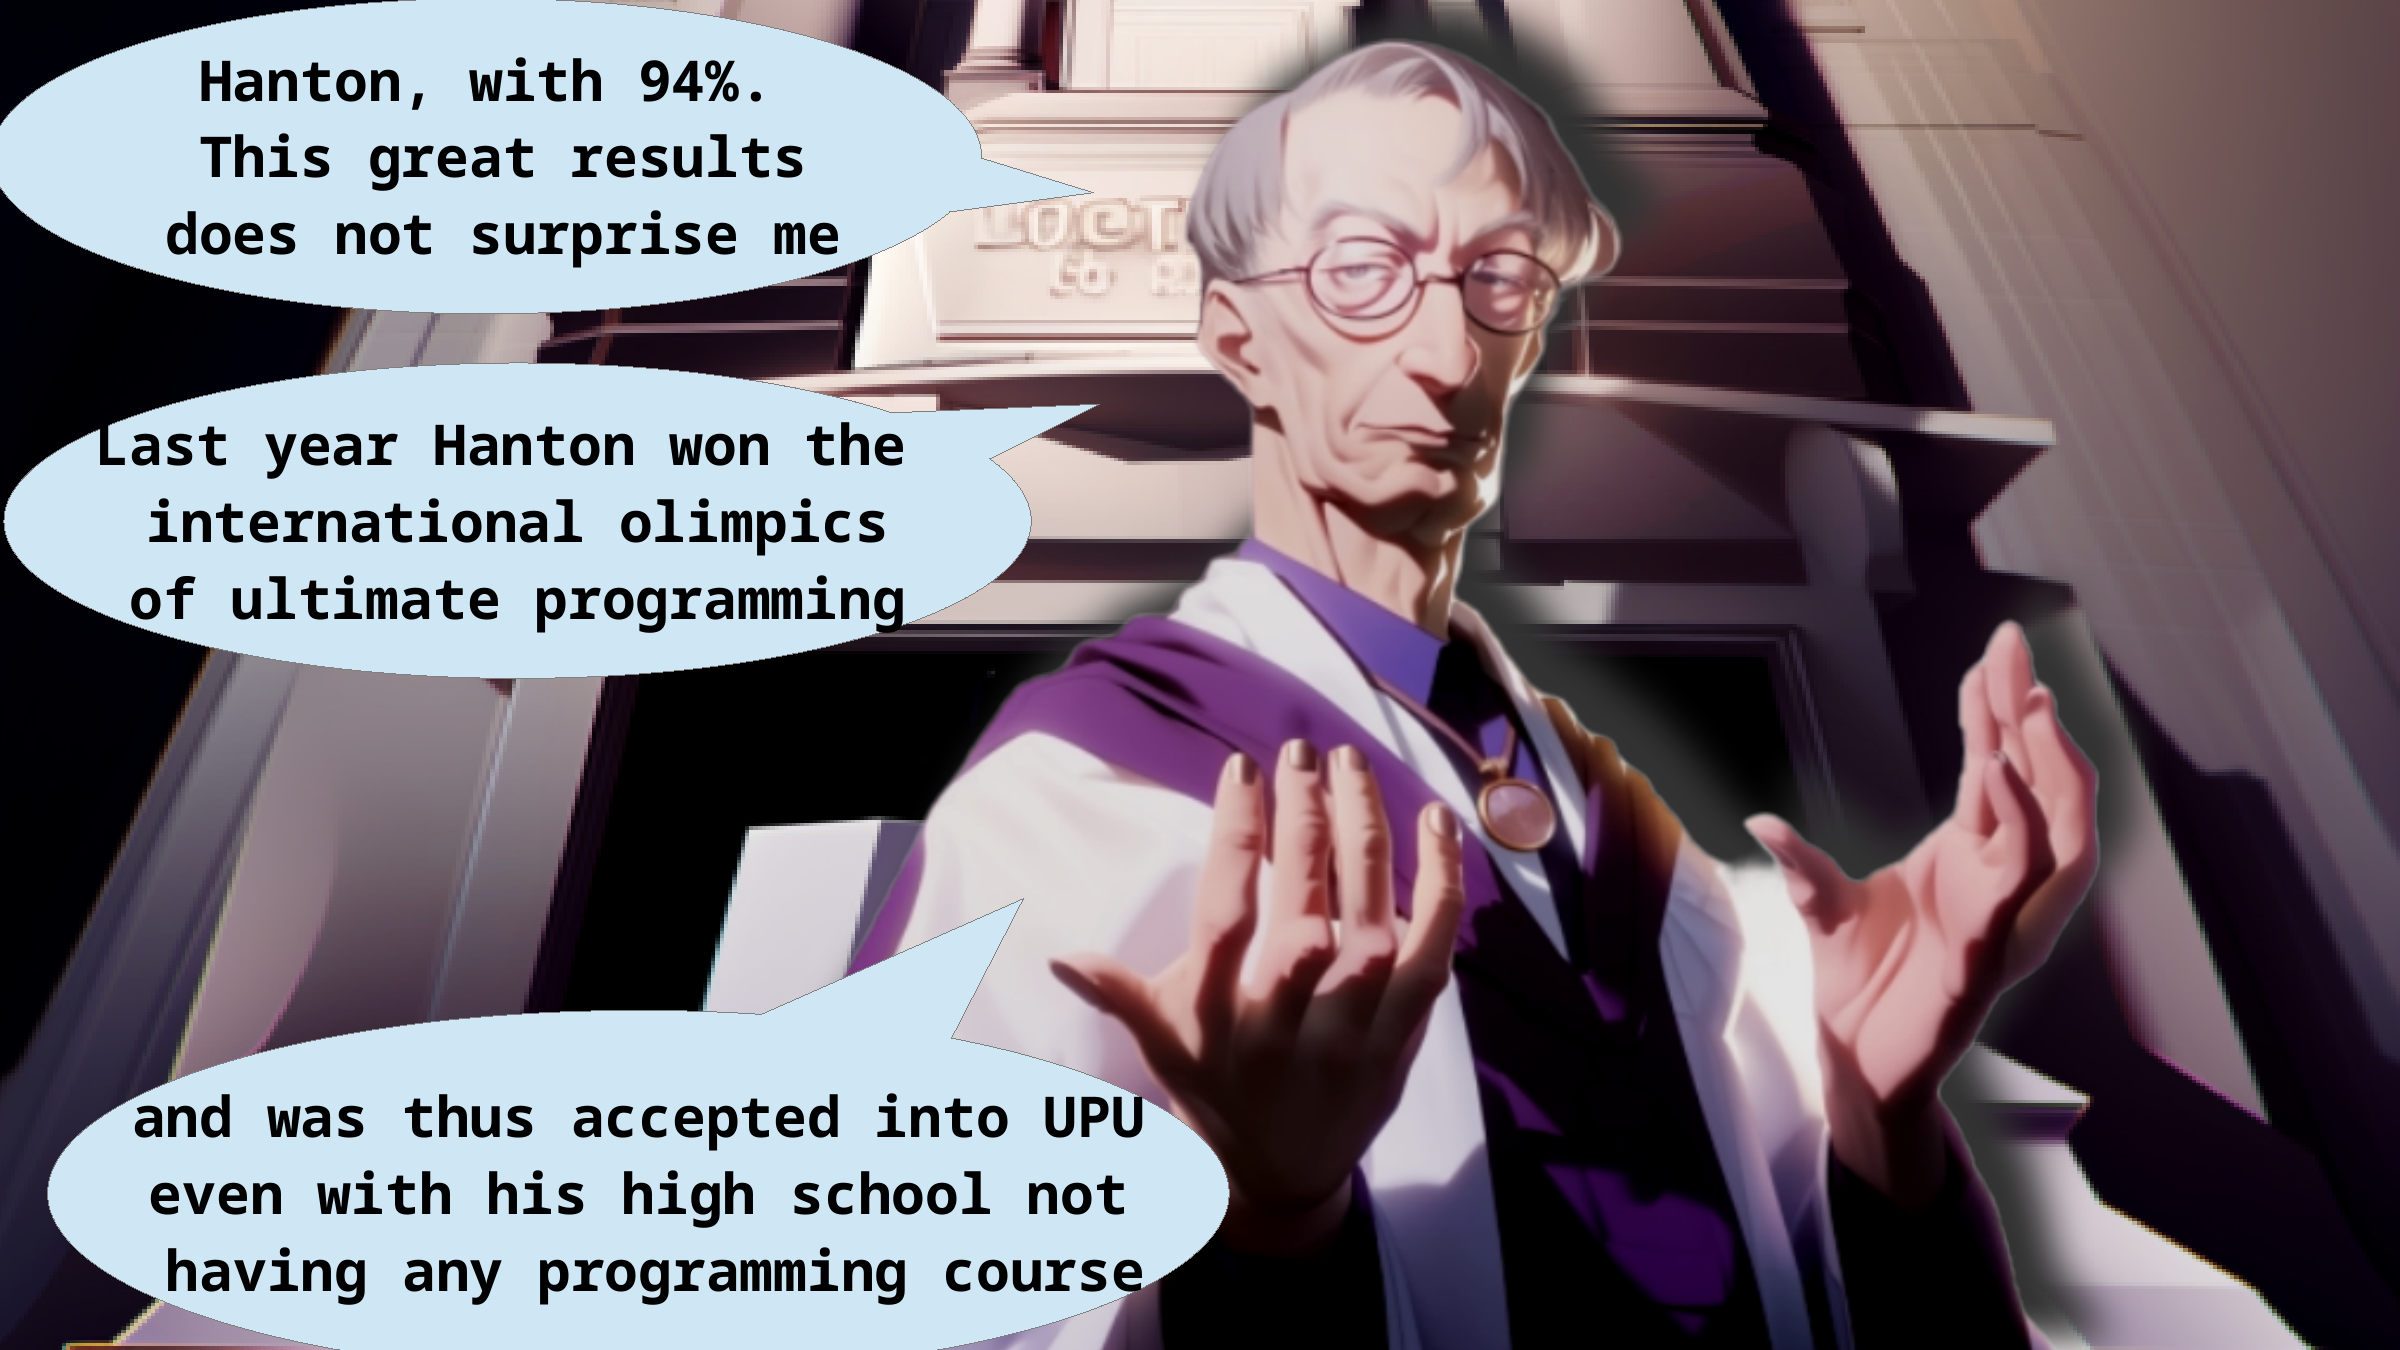

Hanton, with 94%.
 This great results
 does not surprise me
Last year Hanton won the
 international olimpics
 of ultimate programming
and was thus accepted into UPU
even with his high school not
 having any programming course